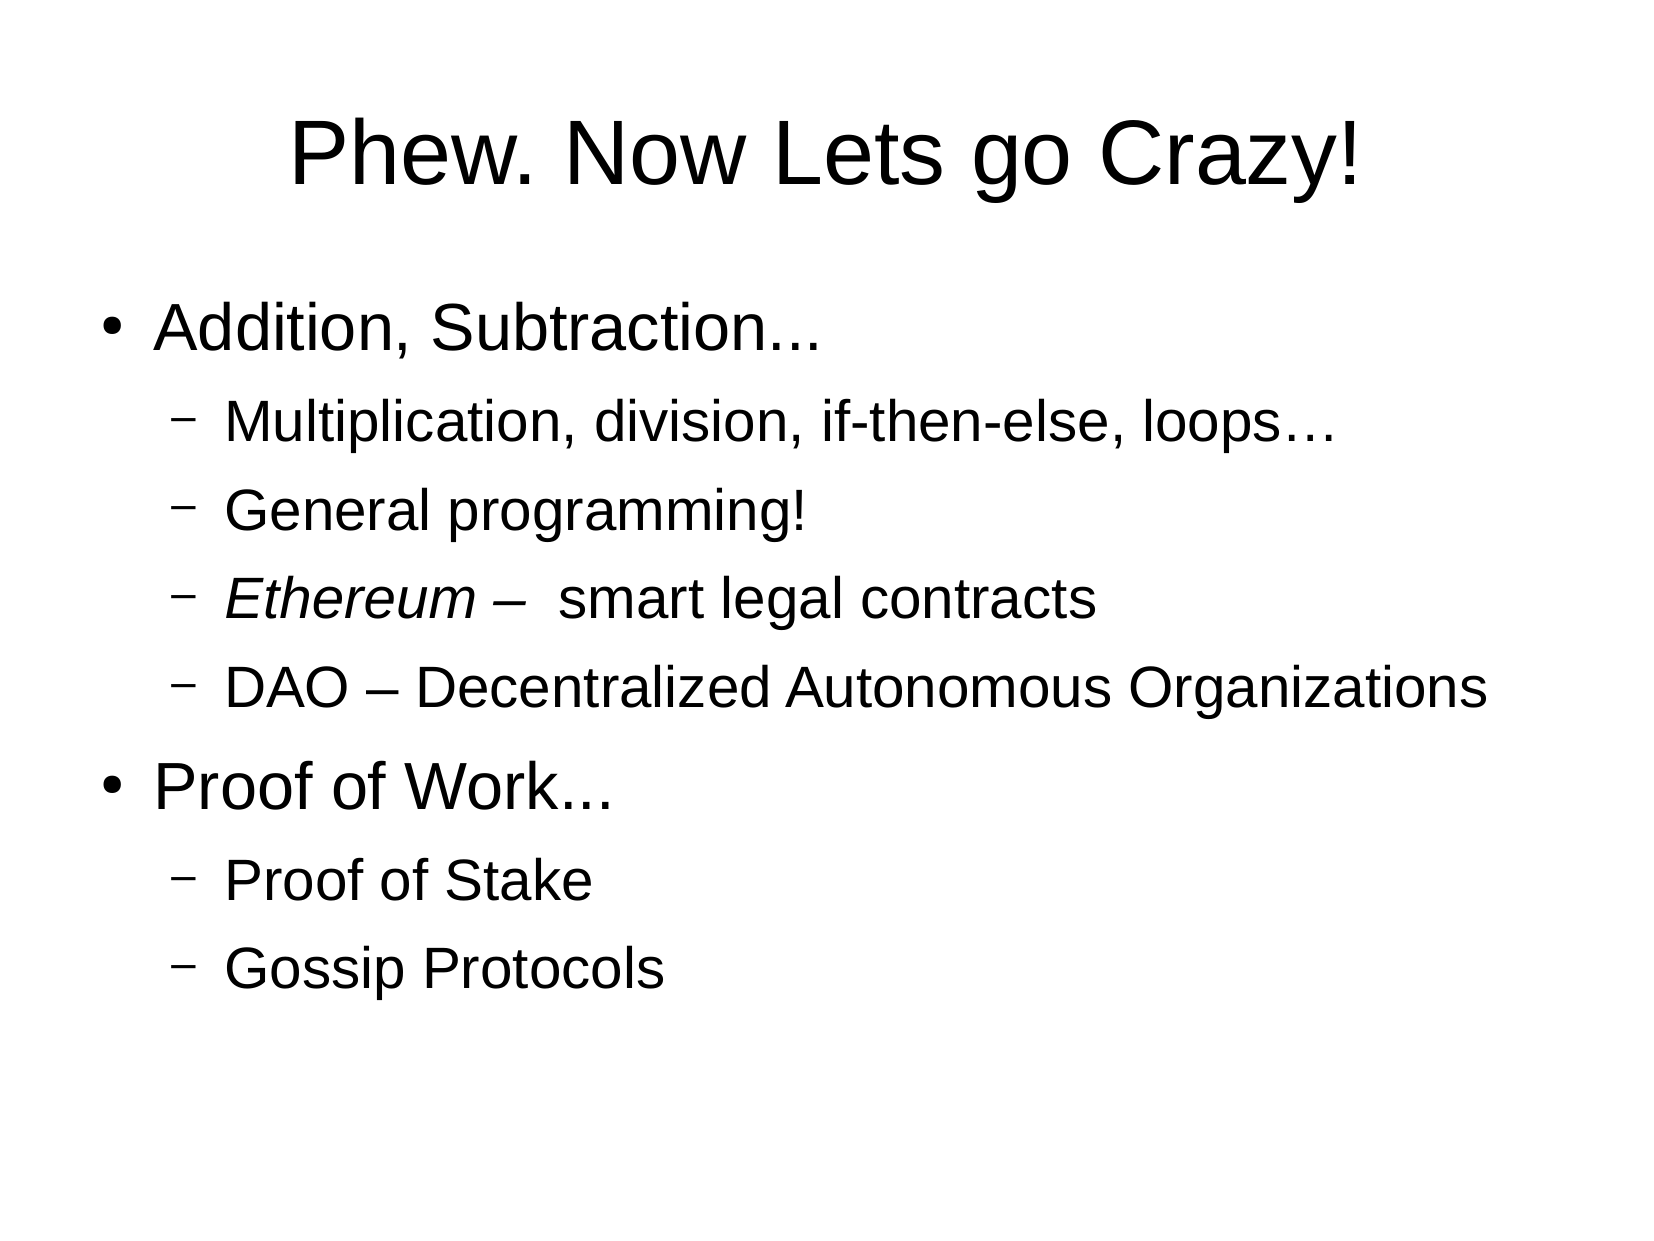

# Phew. Now Lets go Crazy!
Addition, Subtraction...
Multiplication, division, if-then-else, loops…
General programming!
Ethereum – smart legal contracts
DAO – Decentralized Autonomous Organizations
Proof of Work...
Proof of Stake
Gossip Protocols